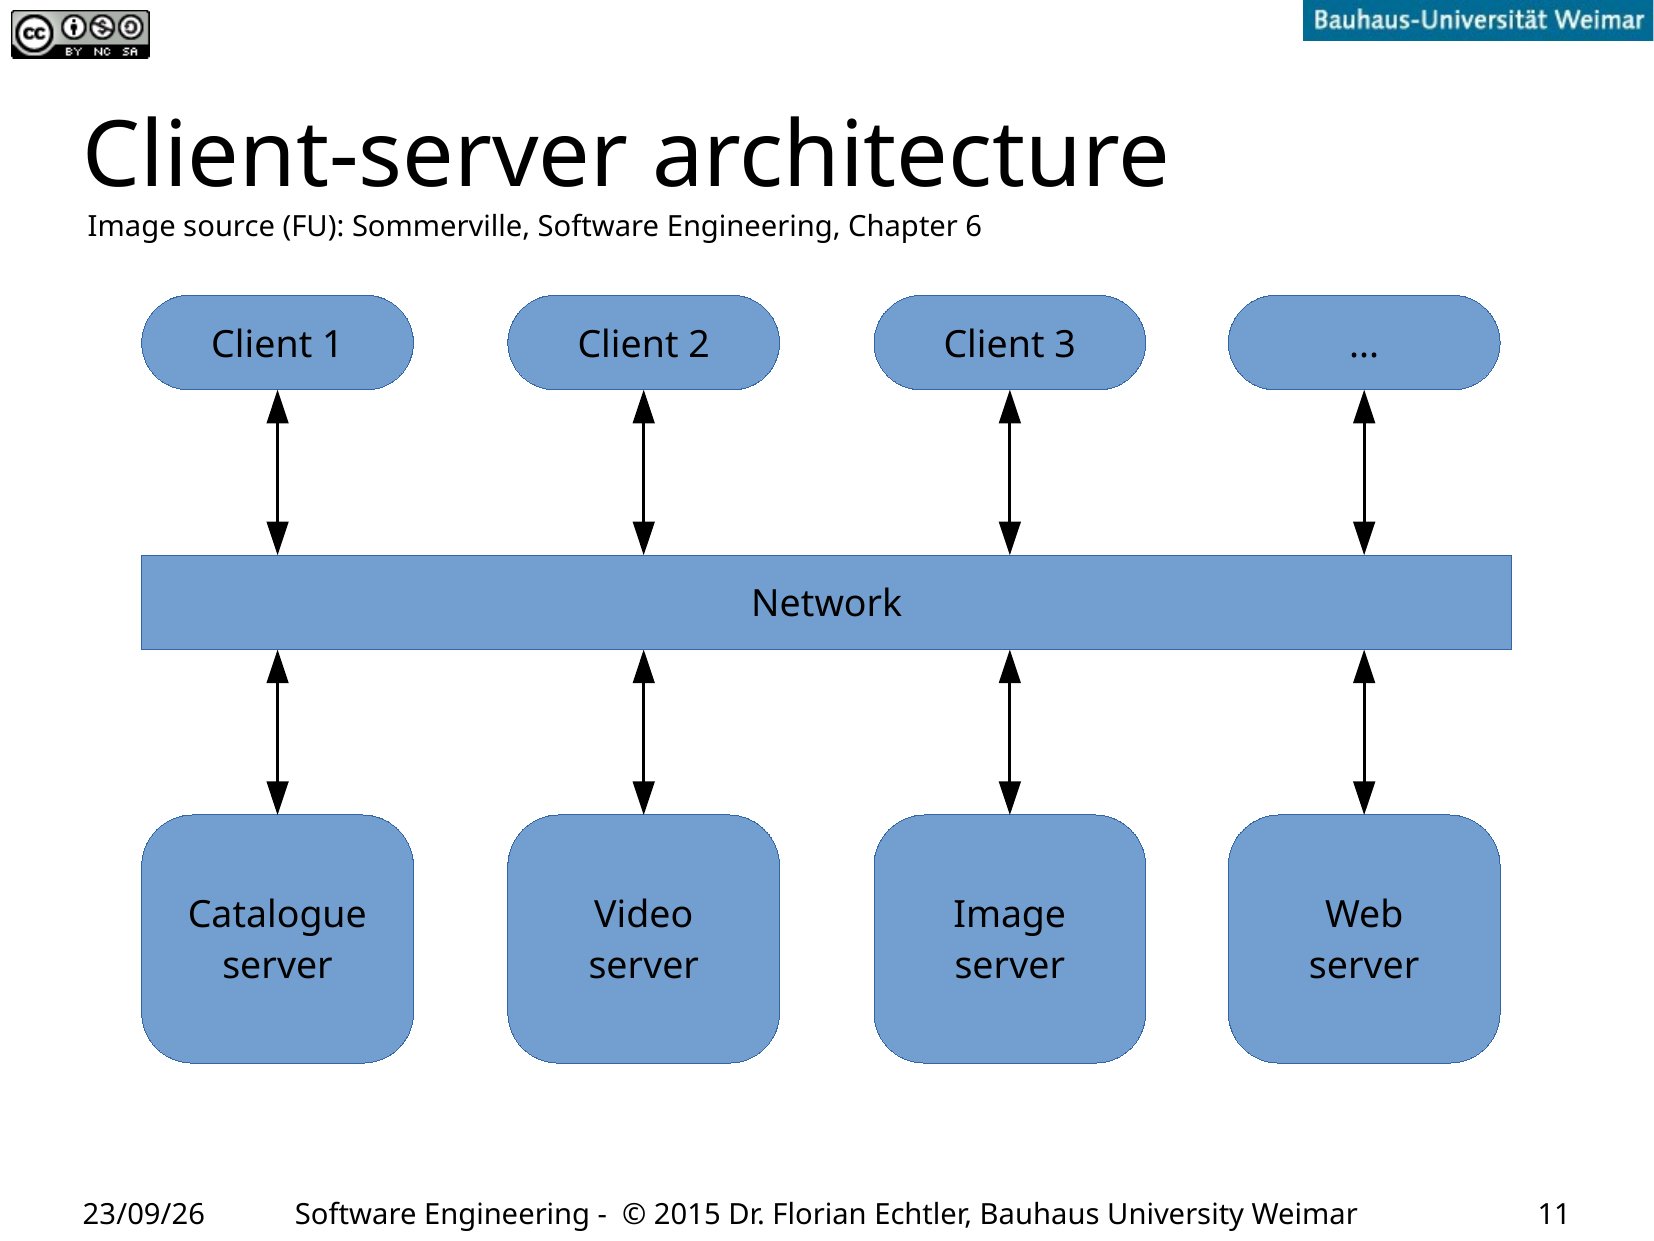

# Client-server architecture
Image source (FU): Sommerville, Software Engineering, Chapter 6
Client 1
Client 2
Client 3
...
Network
Network
Network
Network
Network
Catalogue
server
Video
server
Image
server
Web
server
Software Engineering - © 2015 Dr. Florian Echtler, Bauhaus University Weimar
11